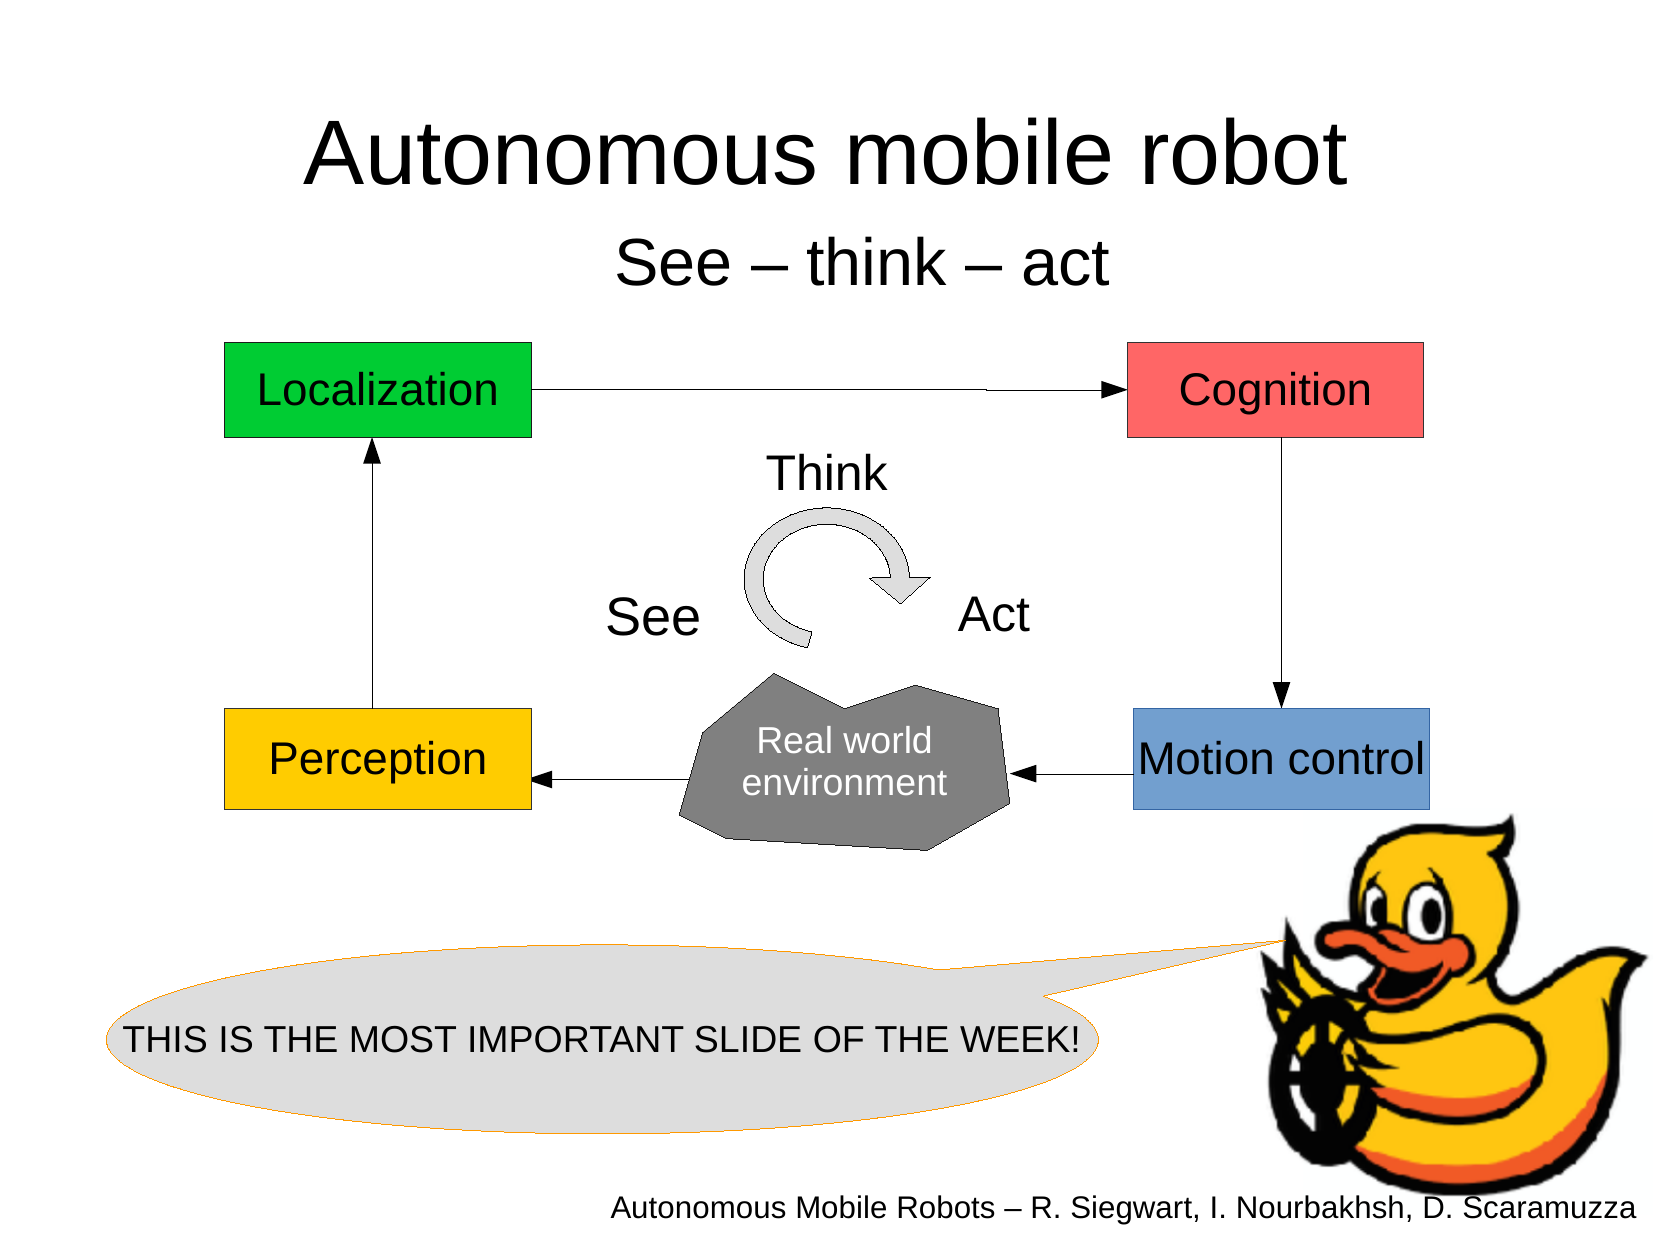

# Autonomous mobile robot
See – think – act
Localization
Cognition
Think
See
Act
Real world
environment
Perception
Motion control
THIS IS THE MOST IMPORTANT SLIDE OF THE WEEK!
Autonomous Mobile Robots – R. Siegwart, I. Nourbakhsh, D. Scaramuzza